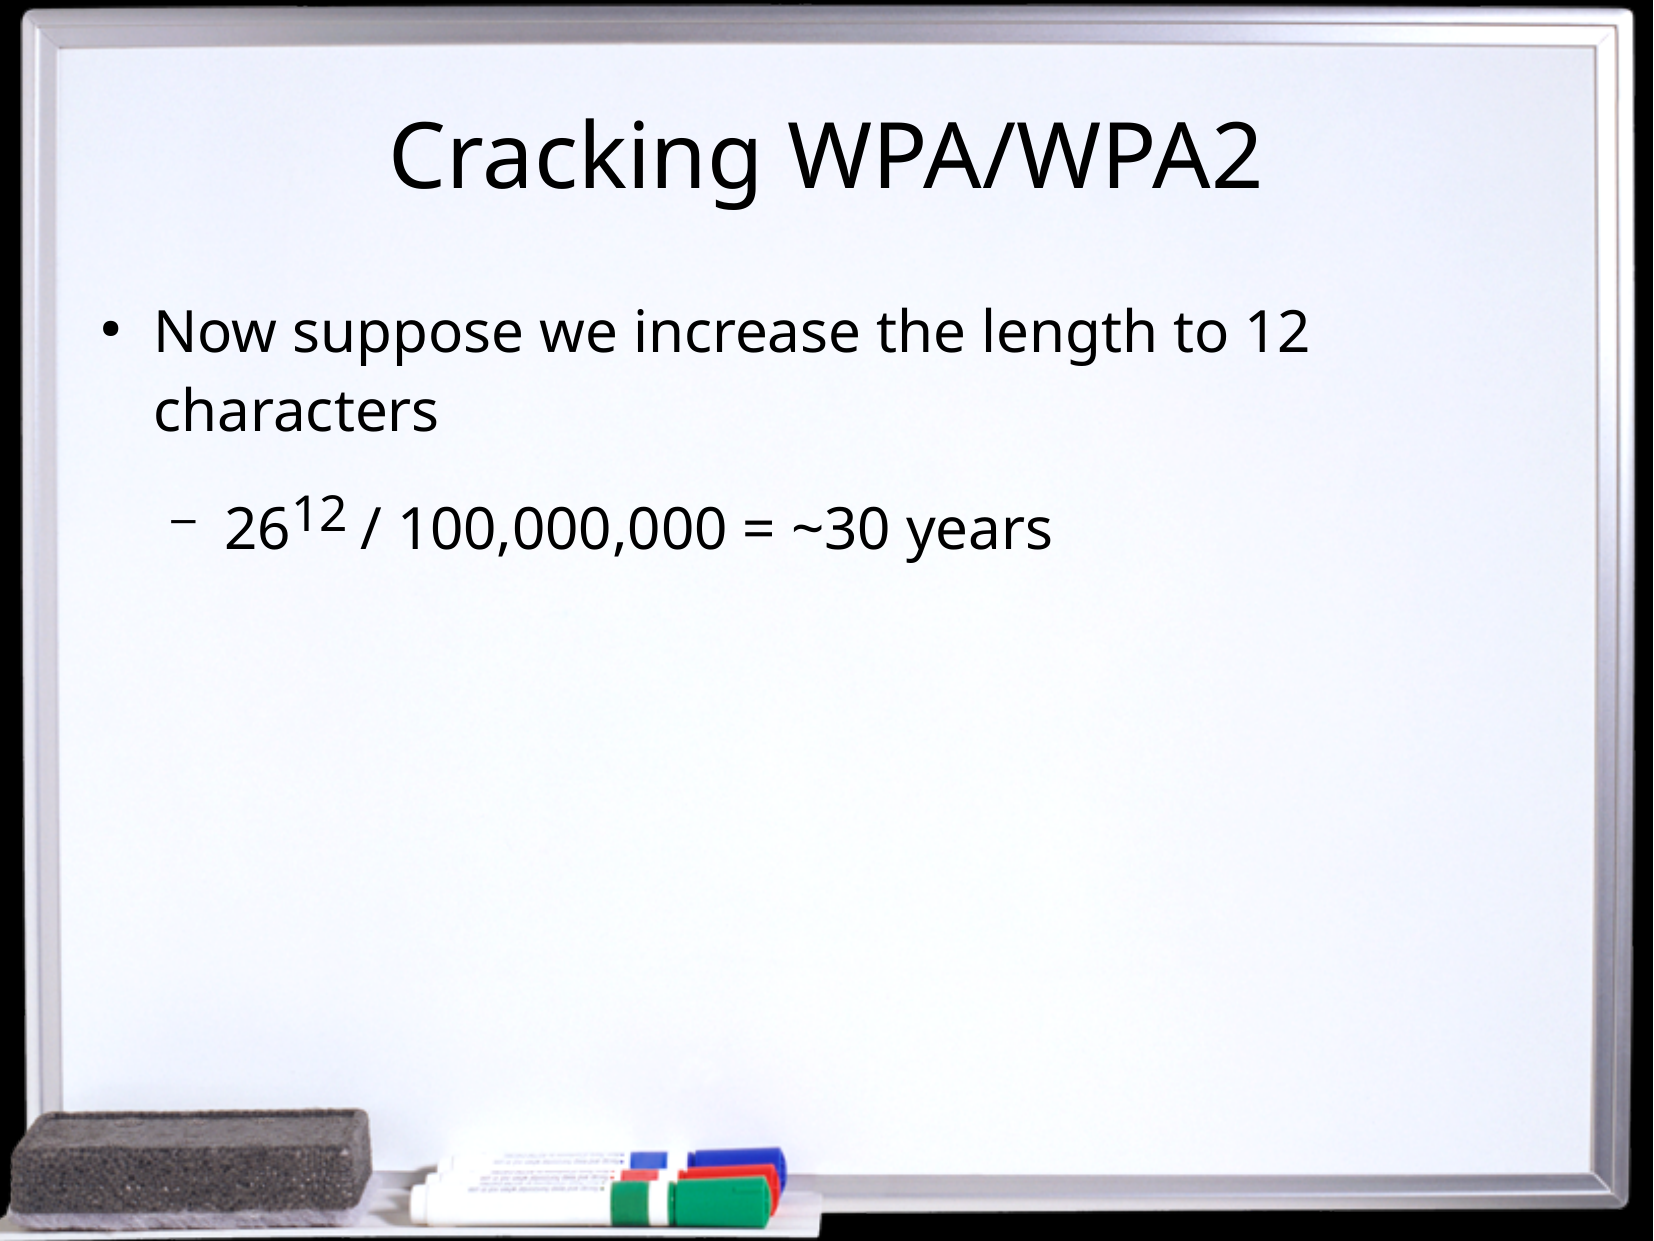

# Cracking WPA/WPA2
Now suppose we increase the length to 12 characters
2612 / 100,000,000 = ~30 years